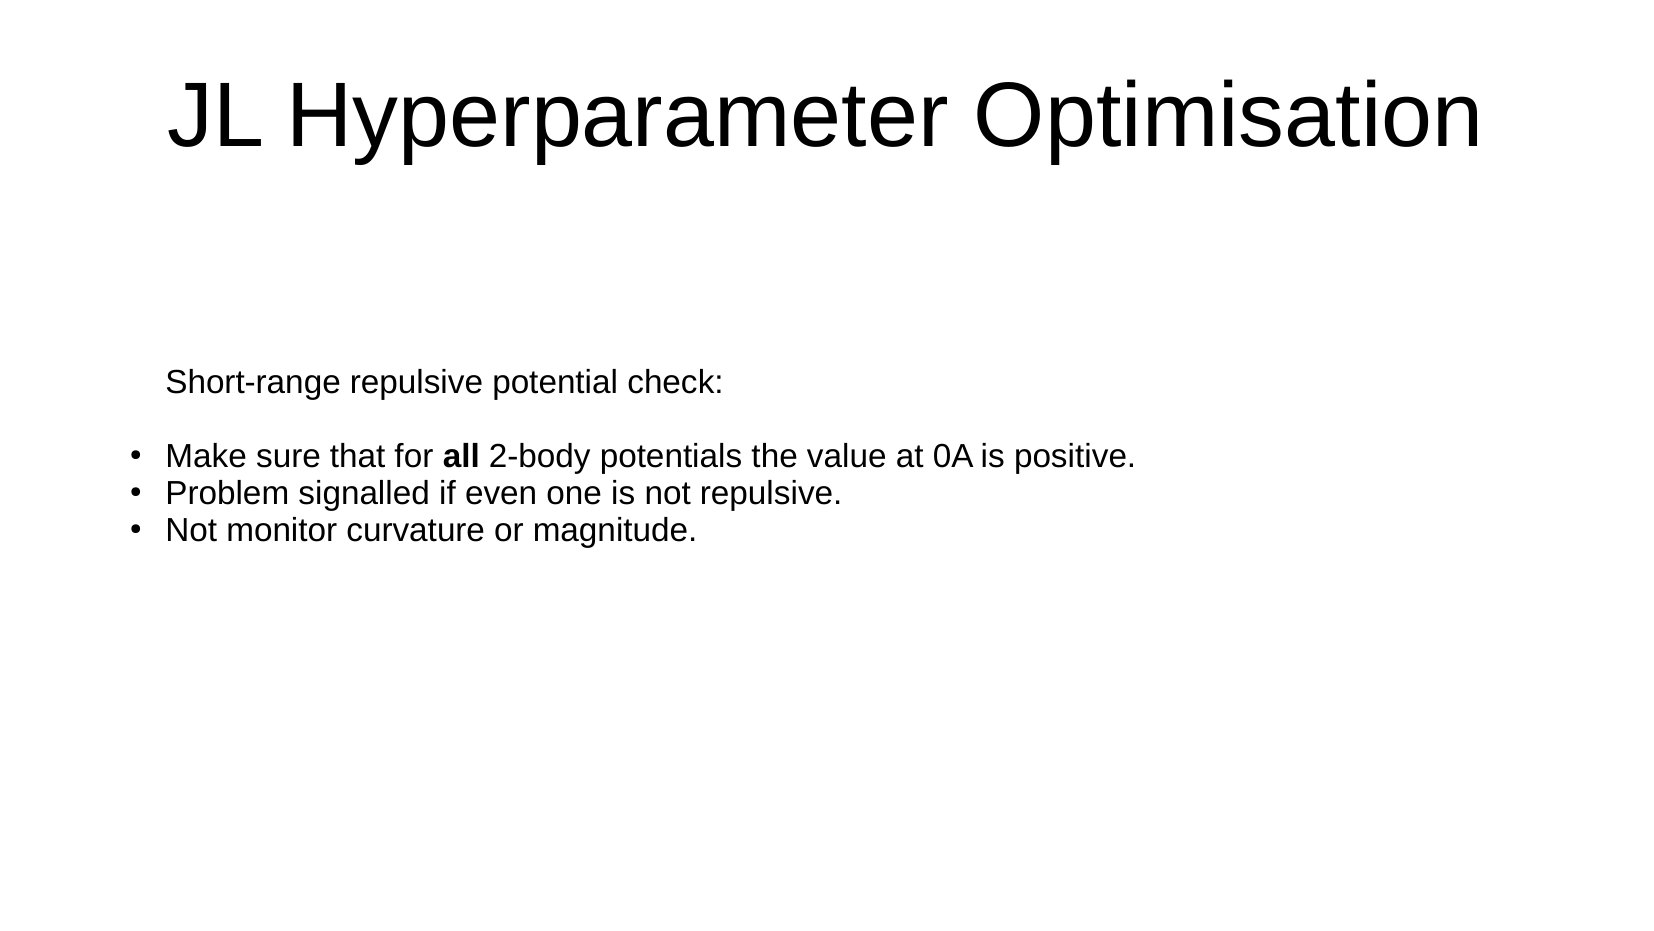

# JL Hyperparameter Optimisation
Short-range repulsive potential check:
Make sure that for all 2-body potentials the value at 0A is positive.
Problem signalled if even one is not repulsive.
Not monitor curvature or magnitude.